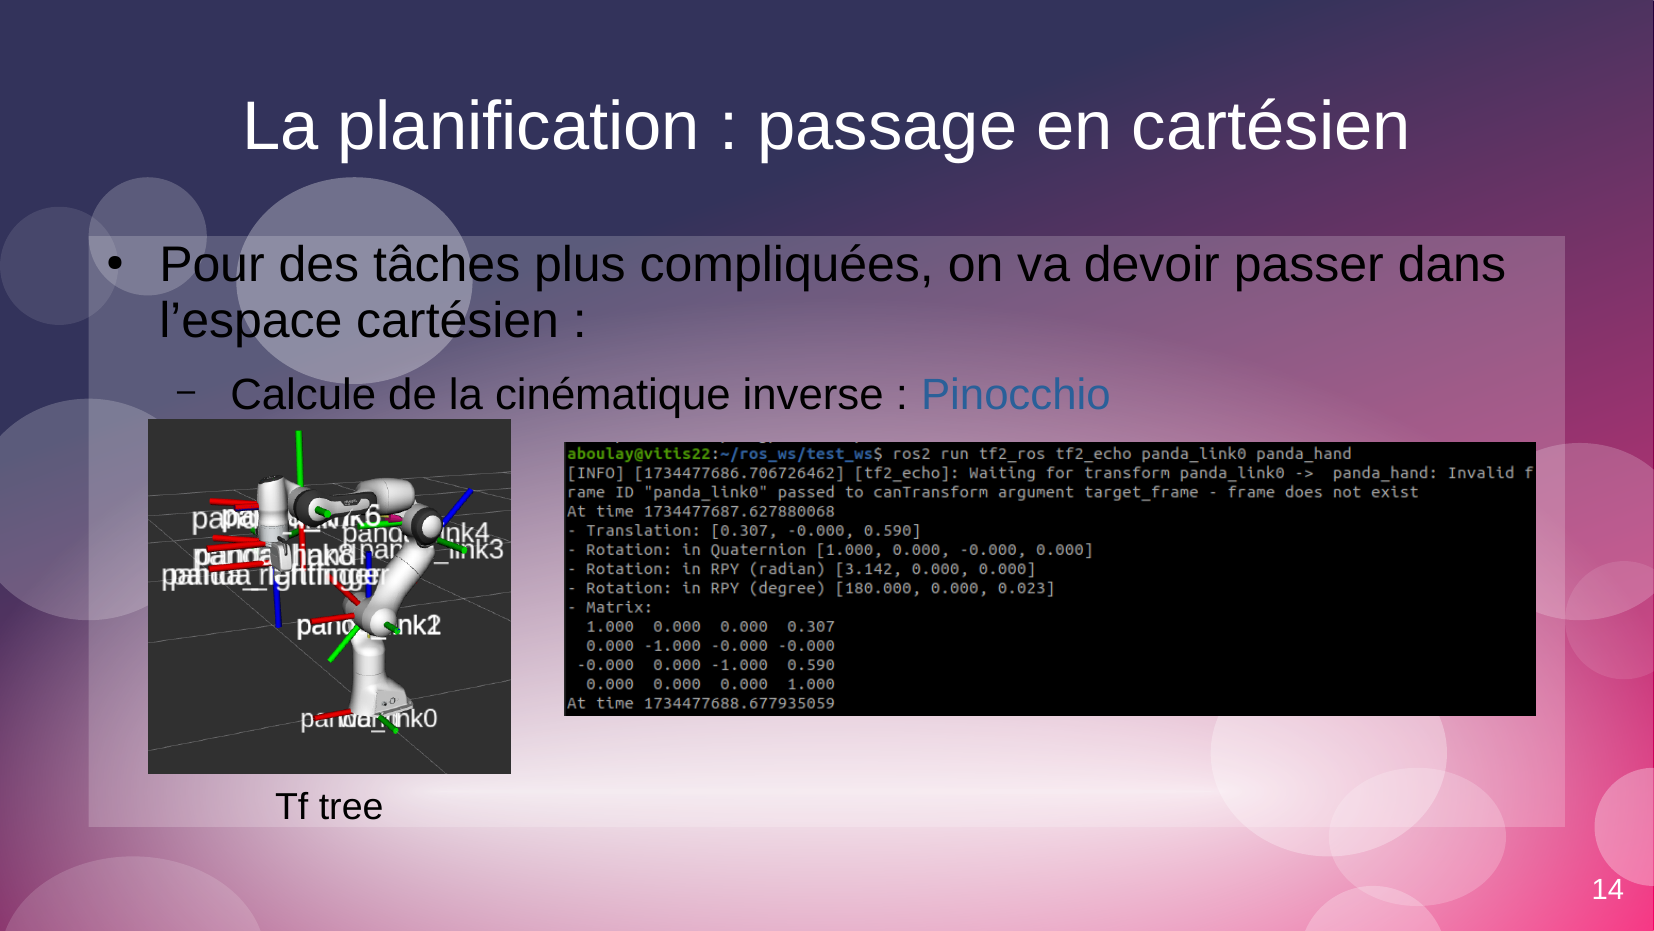

# La planification : passage en cartésien
Pour des tâches plus compliquées, on va devoir passer dans l’espace cartésien :
Calcule de la cinématique inverse : Pinocchio
Tf tree